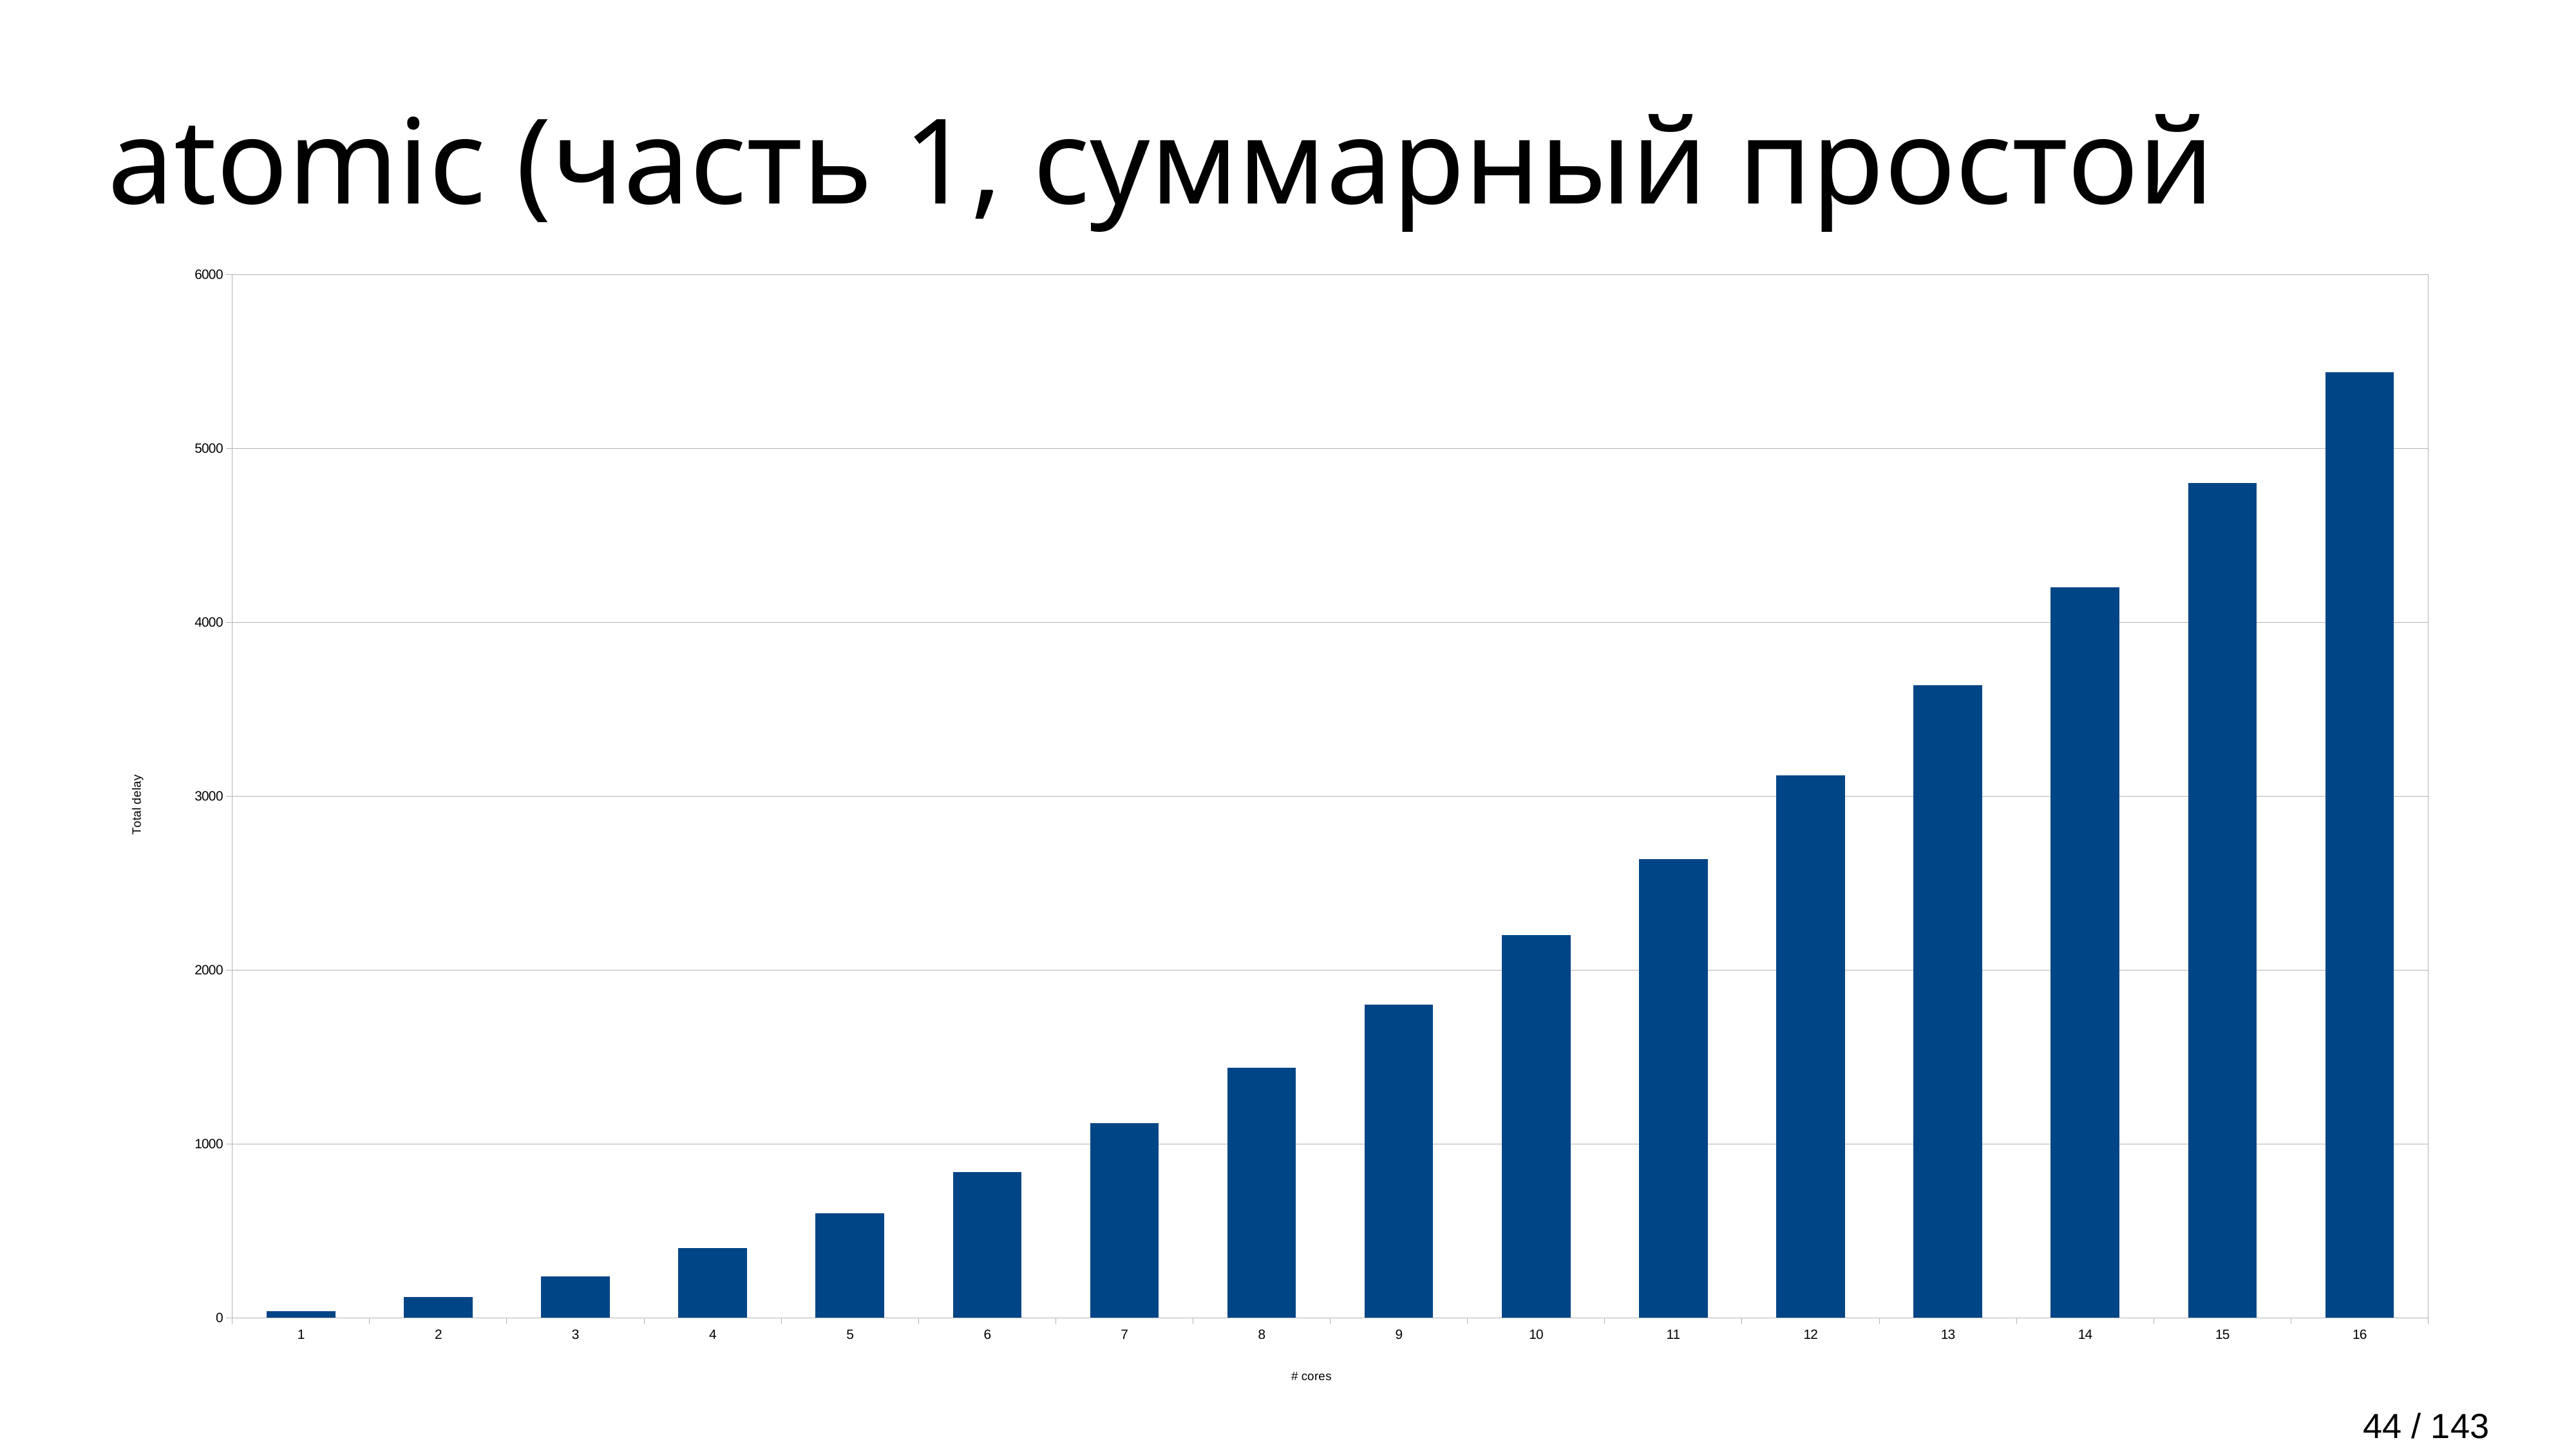

# atomic (часть 1, суммарный простой ядер)
### Chart
| Category | Total delay |
|---|---|
| 1 | 40.0 |
| 2 | 120.0 |
| 3 | 240.0 |
| 4 | 400.0 |
| 5 | 600.0 |
| 6 | 840.0 |
| 7 | 1120.0 |
| 8 | 1440.0 |
| 9 | 1800.0 |
| 10 | 2200.0 |
| 11 | 2640.0 |
| 12 | 3120.0 |
| 13 | 3640.0 |
| 14 | 4200.0 |
| 15 | 4800.0 |